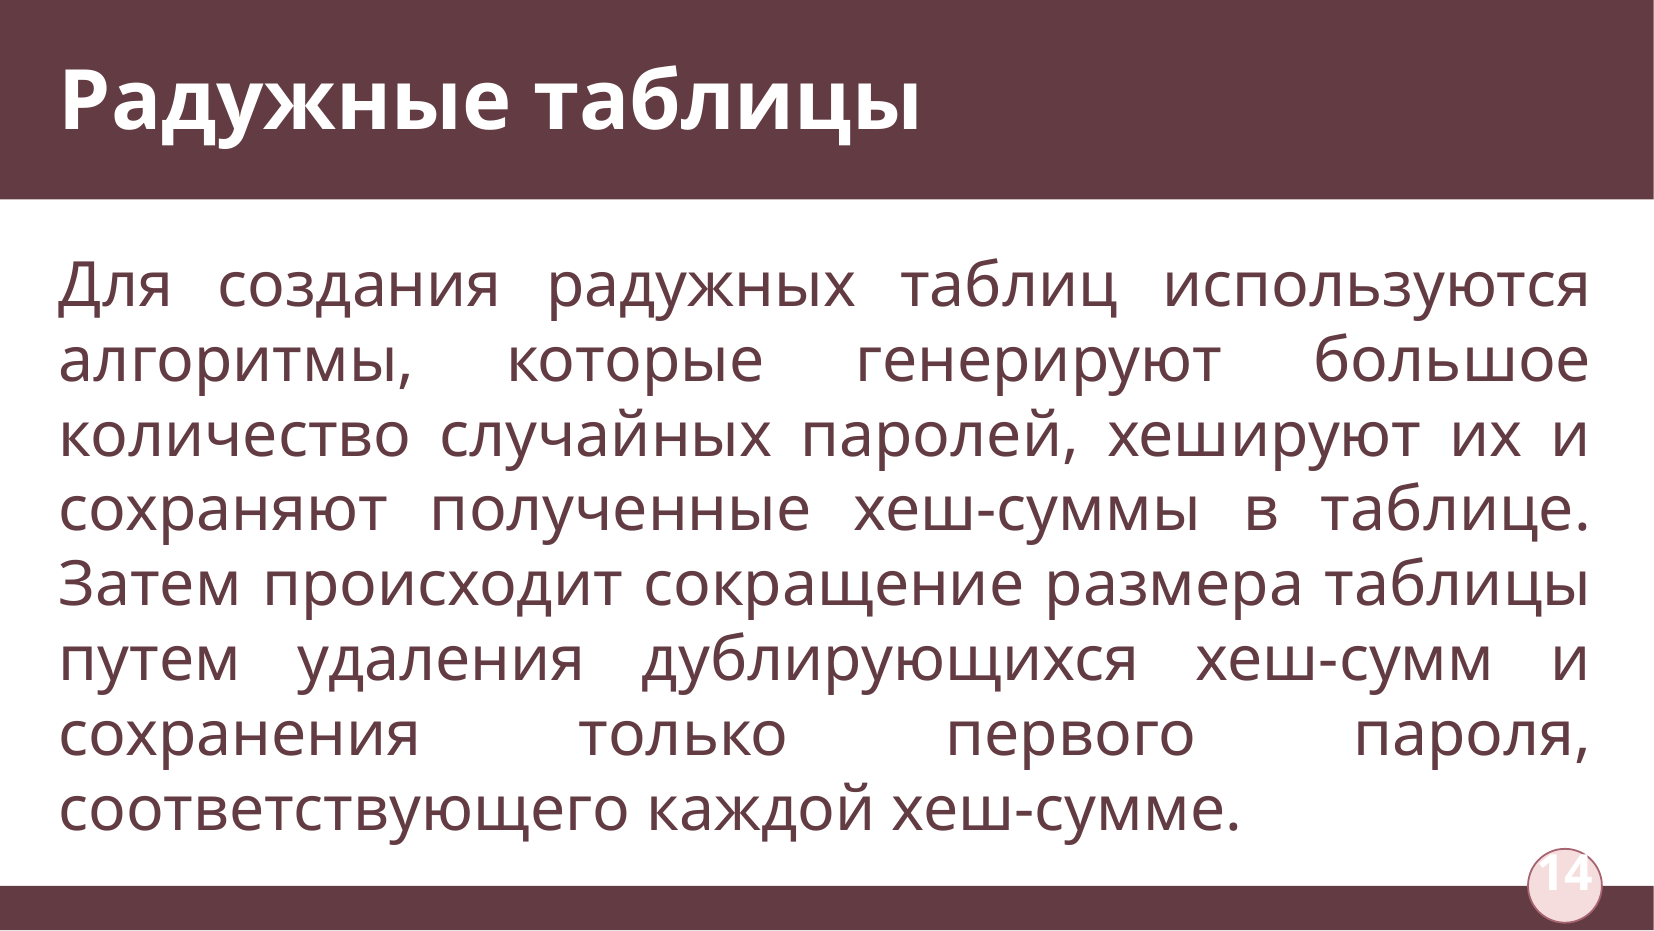

# Радужные таблицы
Для создания радужных таблиц используются алгоритмы, которые генерируют большое количество случайных паролей, хешируют их и сохраняют полученные хеш-суммы в таблице. Затем происходит сокращение размера таблицы путем удаления дублирующихся хеш-сумм и сохранения только первого пароля, соответствующего каждой хеш-сумме.